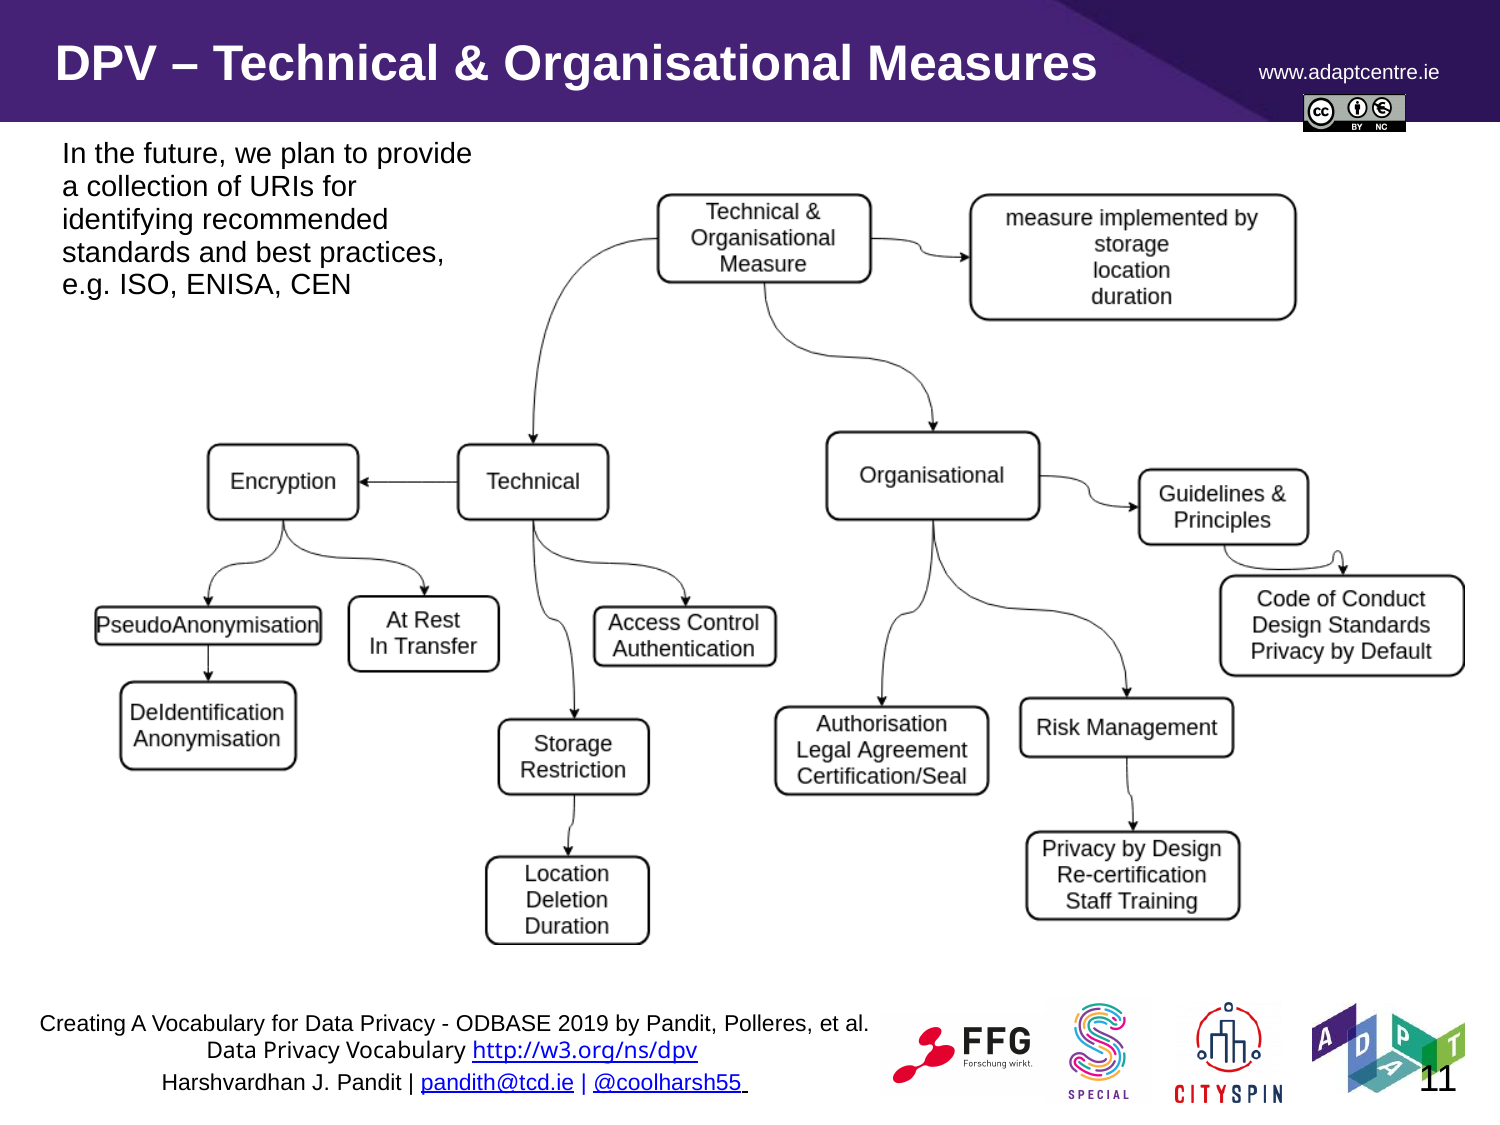

DPV – Technical & Organisational Measures
In the future, we plan to provide a collection of URIs for identifying recommended standards and best practices, e.g. ISO, ENISA, CEN